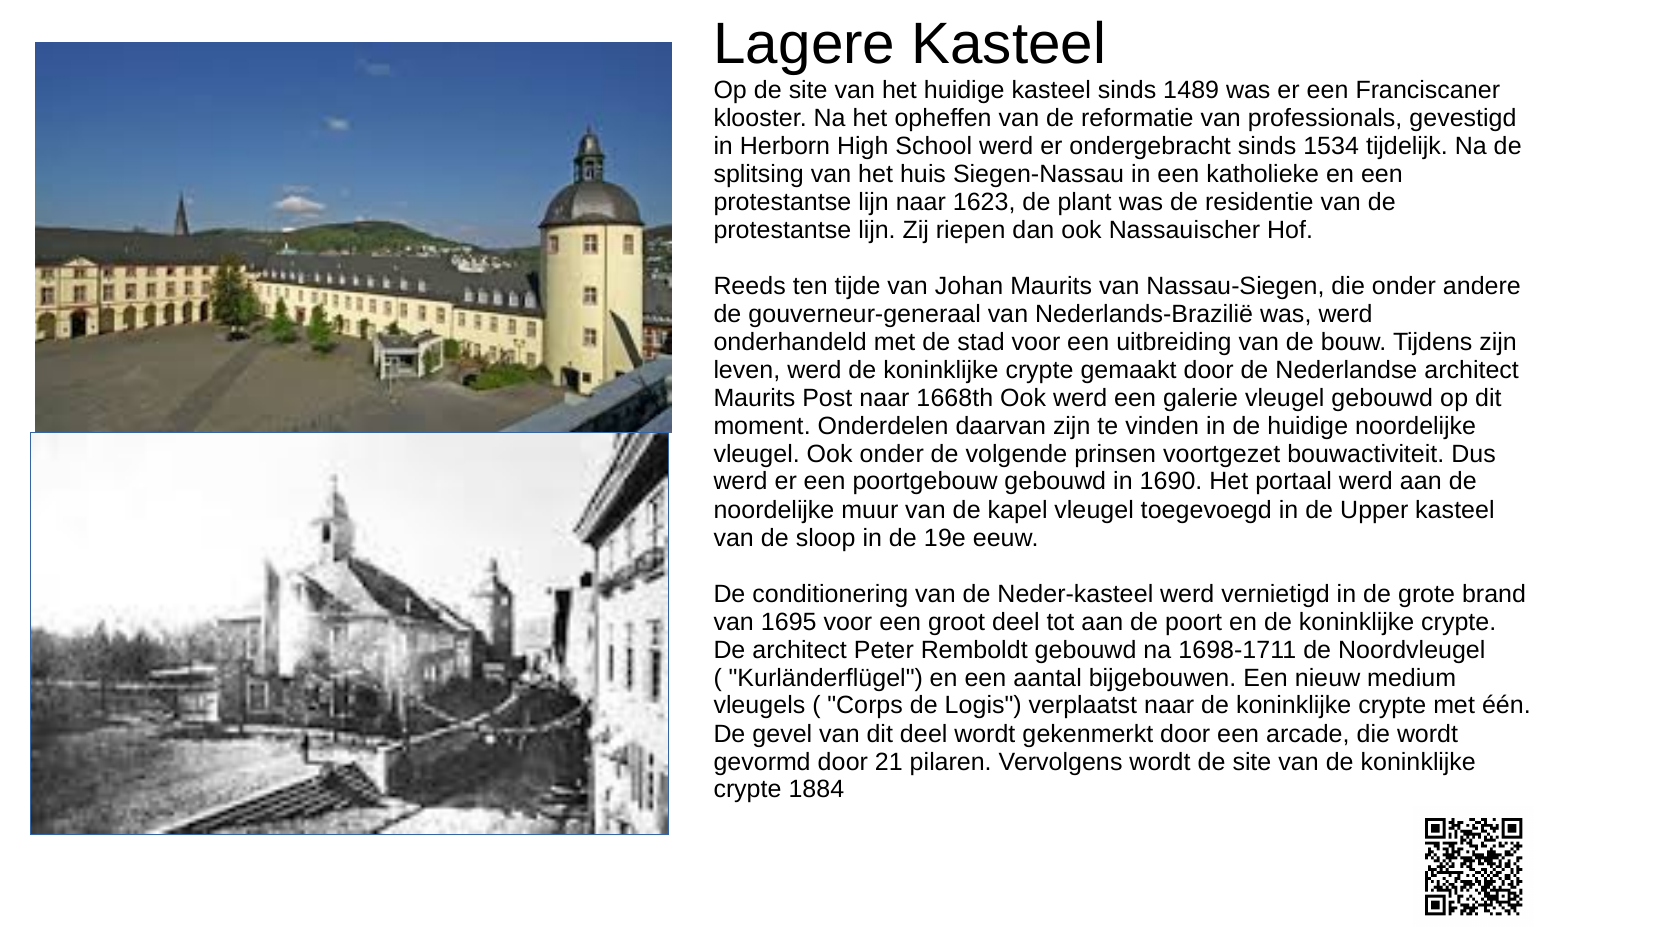

Lagere Kasteel
Op de site van het huidige kasteel sinds 1489 was er een Franciscaner klooster. Na het opheffen van de reformatie van professionals, gevestigd in Herborn High School werd er ondergebracht sinds 1534 tijdelijk. Na de splitsing van het huis Siegen-Nassau in een katholieke en een protestantse lijn naar 1623, de plant was de residentie van de protestantse lijn. Zij riepen dan ook Nassauischer Hof.
Reeds ten tijde van Johan Maurits van Nassau-Siegen, die onder andere de gouverneur-generaal van Nederlands-Brazilië was, werd onderhandeld met de stad voor een uitbreiding van de bouw. Tijdens zijn leven, werd de koninklijke crypte gemaakt door de Nederlandse architect Maurits Post naar 1668th Ook werd een galerie vleugel gebouwd op dit moment. Onderdelen daarvan zijn te vinden in de huidige noordelijke vleugel. Ook onder de volgende prinsen voortgezet bouwactiviteit. Dus werd er een poortgebouw gebouwd in 1690. Het portaal werd aan de noordelijke muur van de kapel vleugel toegevoegd in de Upper kasteel van de sloop in de 19e eeuw.
De conditionering van de Neder-kasteel werd vernietigd in de grote brand van 1695 voor een groot deel tot aan de poort en de koninklijke crypte. De architect Peter Remboldt gebouwd na 1698-1711 de Noordvleugel ( "Kurländerflügel") en een aantal bijgebouwen. Een nieuw medium vleugels ( "Corps de Logis") verplaatst naar de koninklijke crypte met één. De gevel van dit deel wordt gekenmerkt door een arcade, die wordt gevormd door 21 pilaren. Vervolgens wordt de site van de koninklijke crypte 1884
#